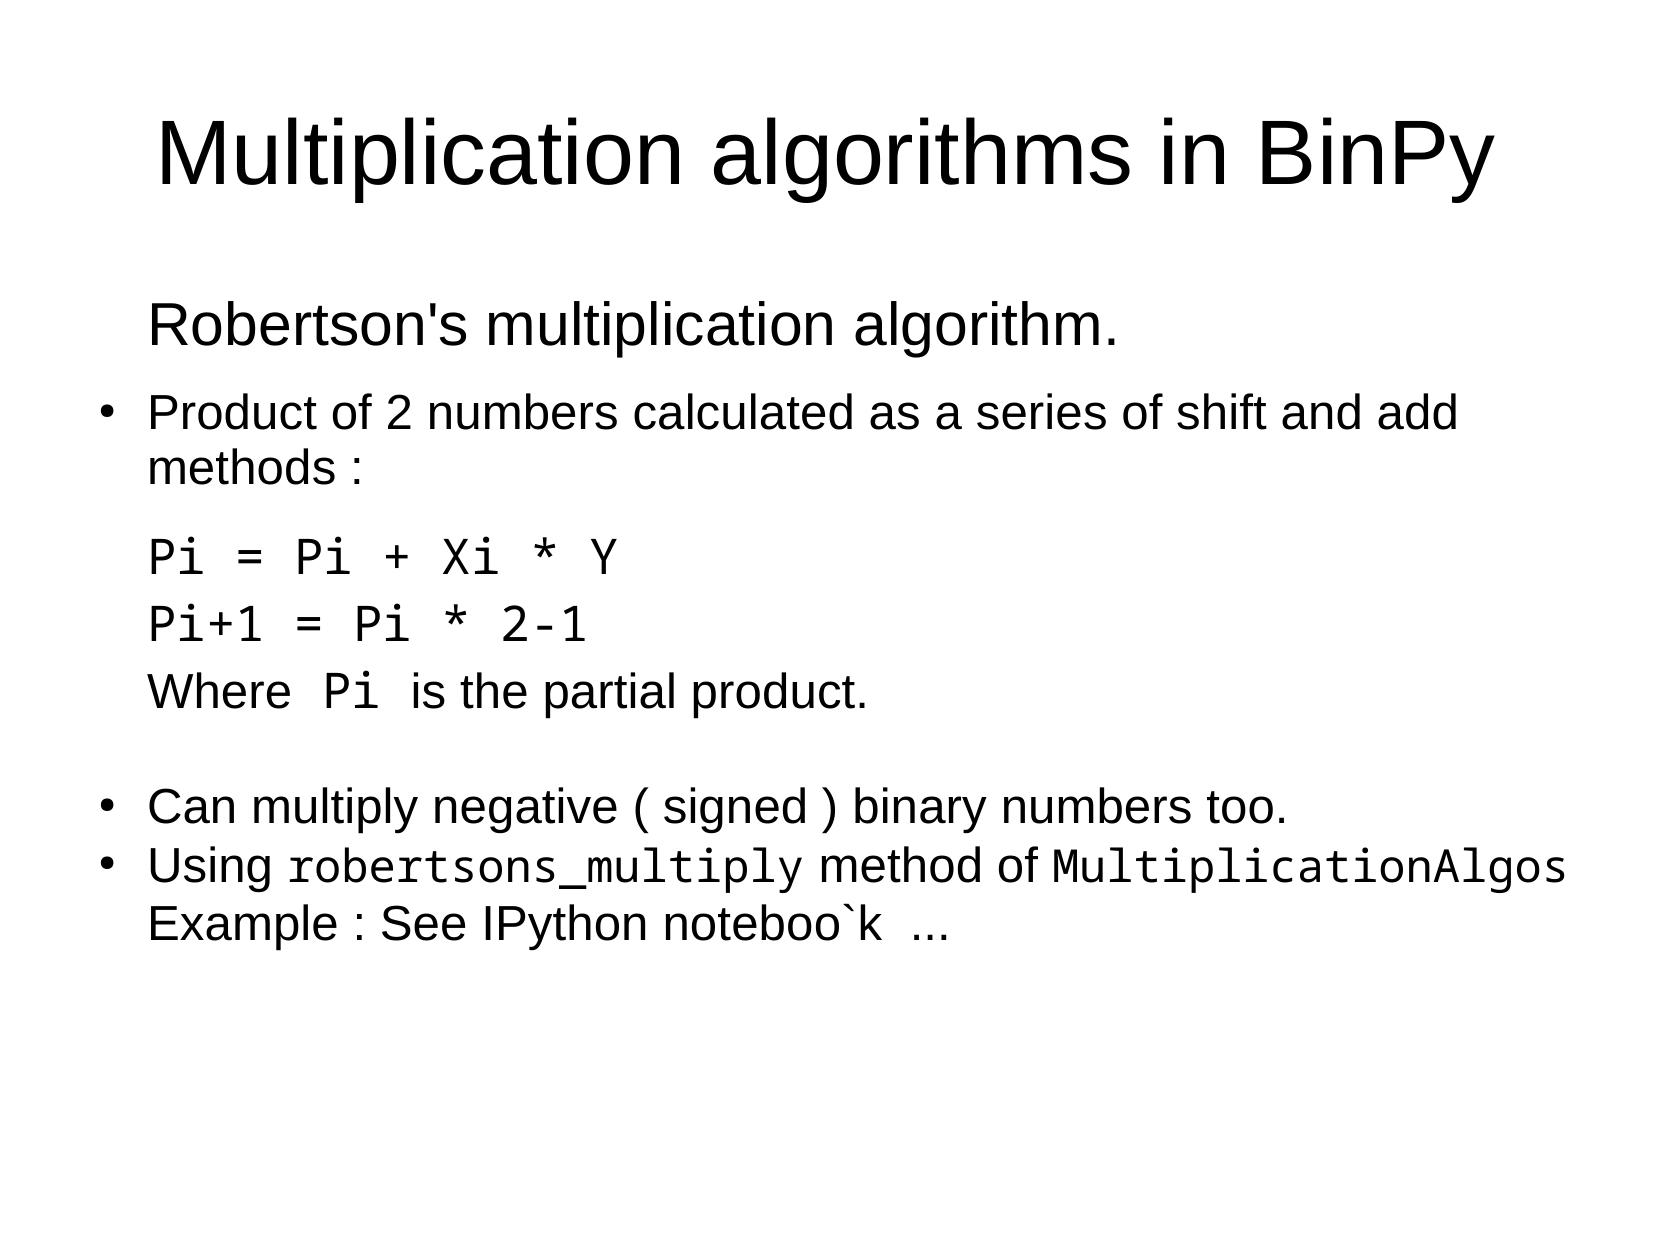

# Multiplication algorithms in BinPy
Robertson's multiplication algorithm.
Product of 2 numbers calculated as a series of shift and add methods :
Pi = Pi + Xi * Y
Pi+1 = Pi * 2-1
Where Pi is the partial product.
Can multiply negative ( signed ) binary numbers too.
Using robertsons_multiply method of MultiplicationAlgos
Example : See IPython noteboo`k ...